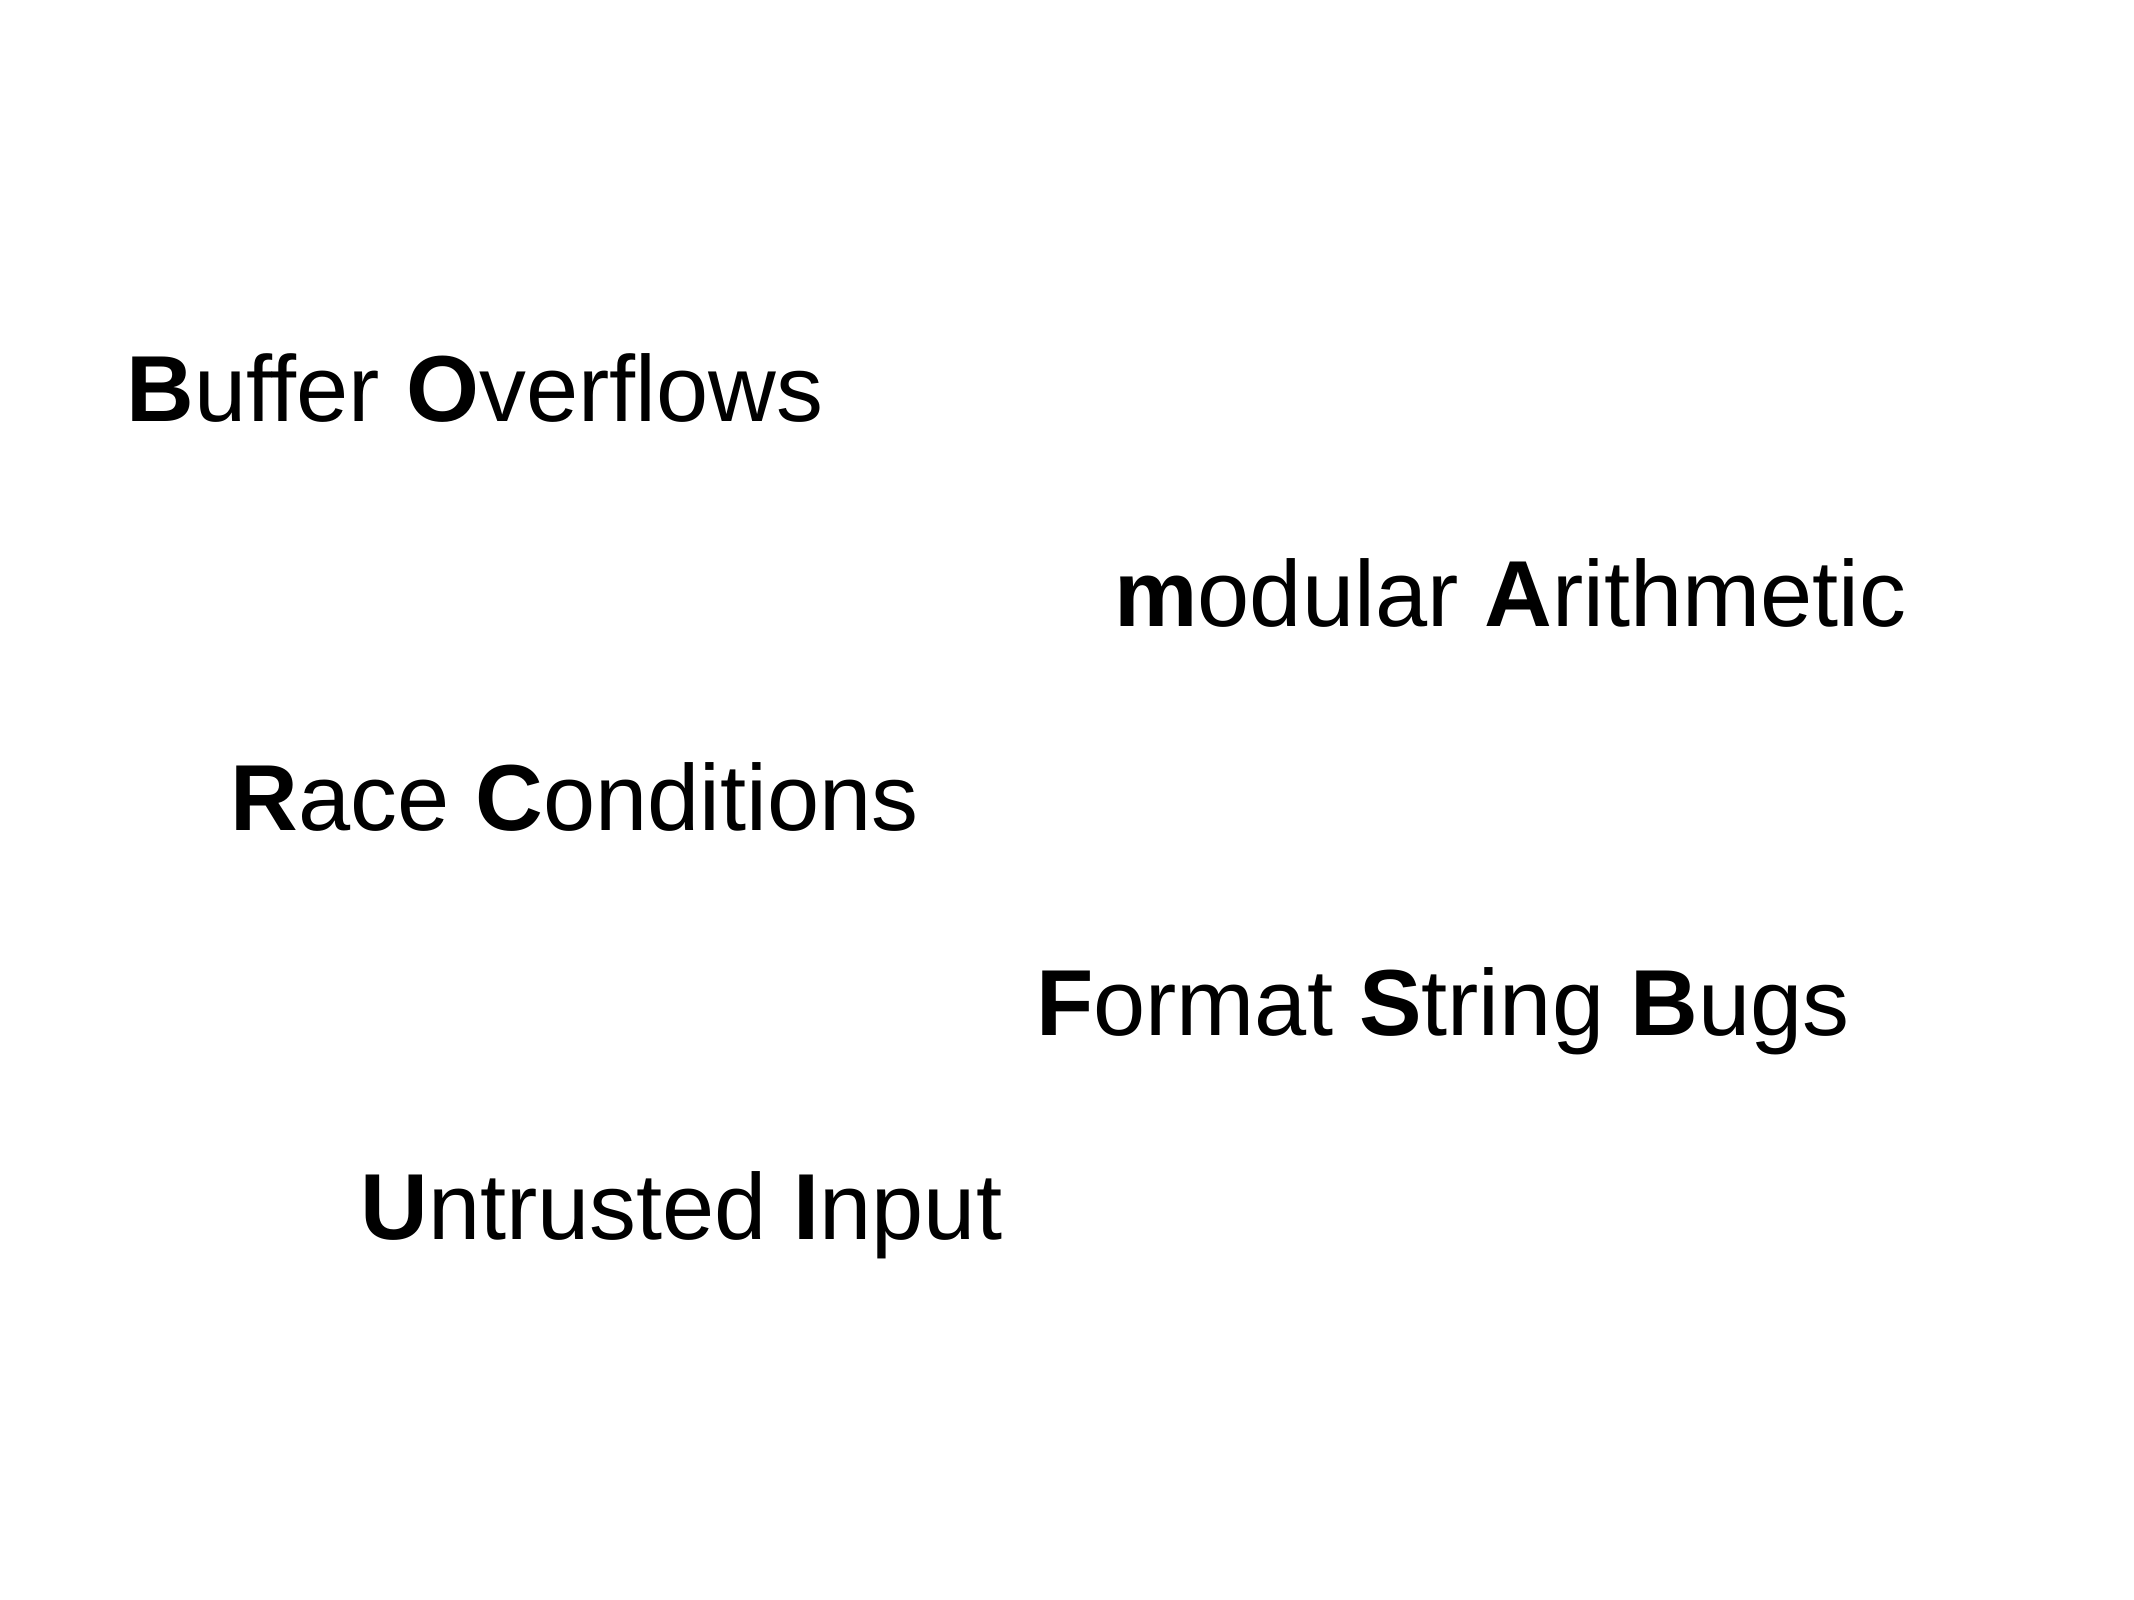

# Buffer Overflows
 modular Arithmetic
 Race Conditions
 Format String Bugs
 Untrusted Input